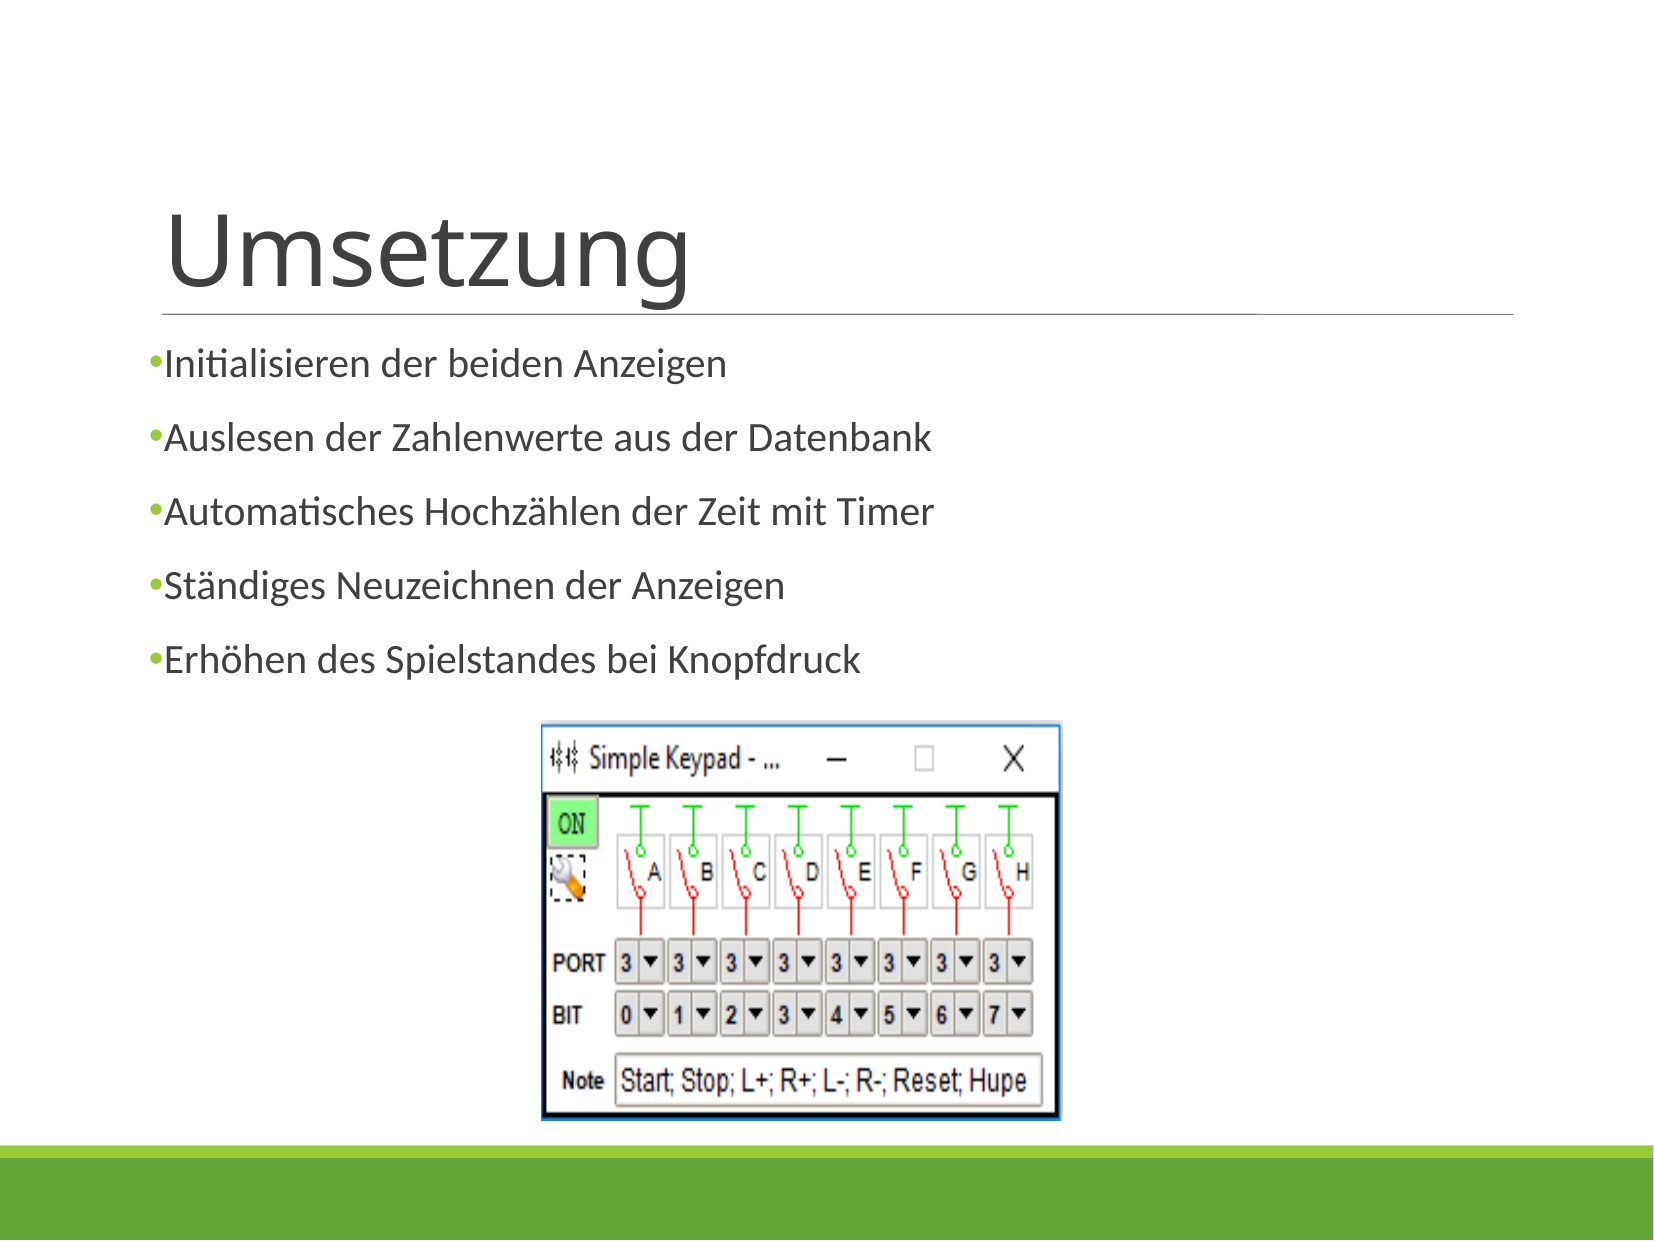

# Umsetzung
Initialisieren der beiden Anzeigen
Auslesen der Zahlenwerte aus der Datenbank
Automatisches Hochzählen der Zeit mit Timer
Ständiges Neuzeichnen der Anzeigen
Erhöhen des Spielstandes bei Knopfdruck